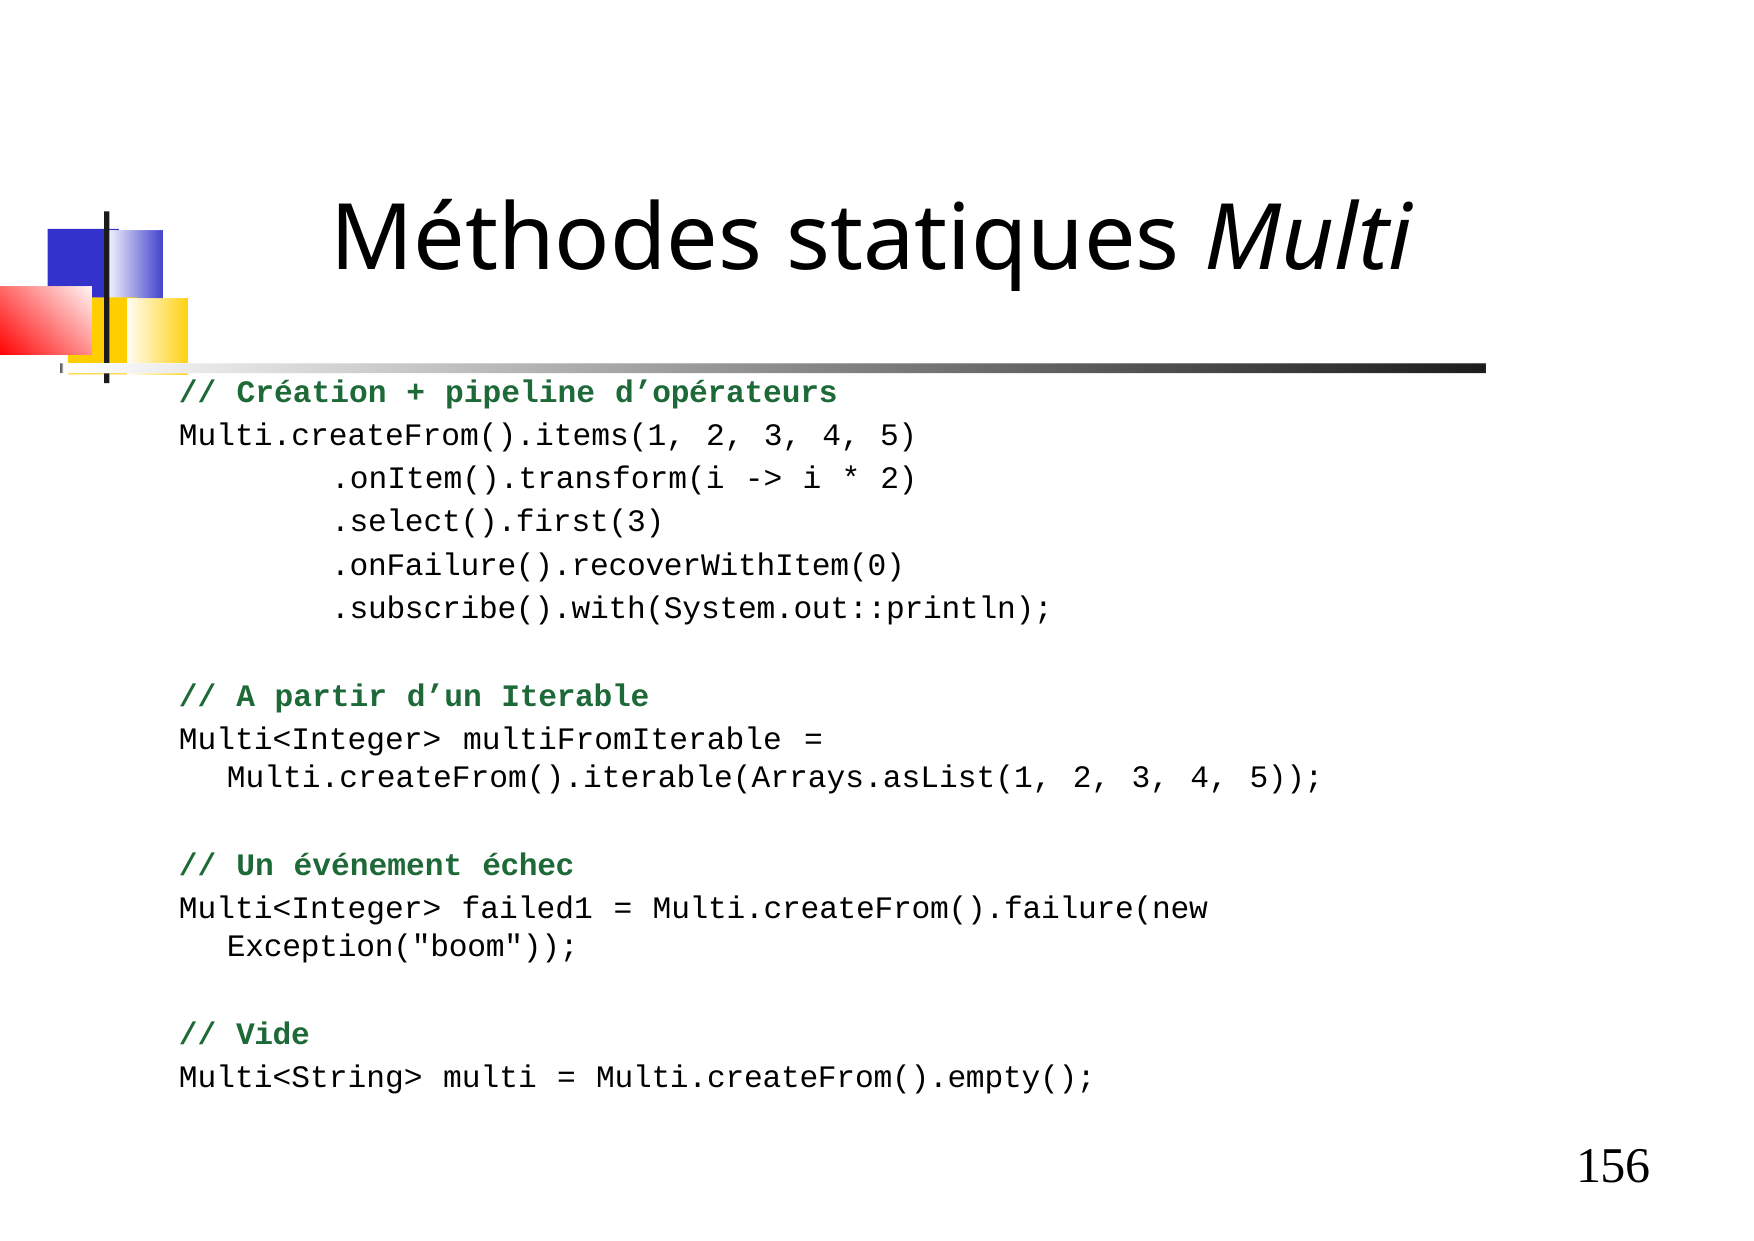

# Méthodes statiques Multi
// Création + pipeline d’opérateurs
Multi.createFrom().items(1, 2, 3, 4, 5)
.onItem().transform(i -> i * 2)
.select().first(3)
.onFailure().recoverWithItem(0)
.subscribe().with(System.out::println);
// A partir d’un Iterable
Multi<Integer> multiFromIterable = Multi.createFrom().iterable(Arrays.asList(1, 2, 3, 4, 5));
// Un événement échec
Multi<Integer> failed1 = Multi.createFrom().failure(new Exception("boom"));
// Vide
Multi<String> multi = Multi.createFrom().empty();
156